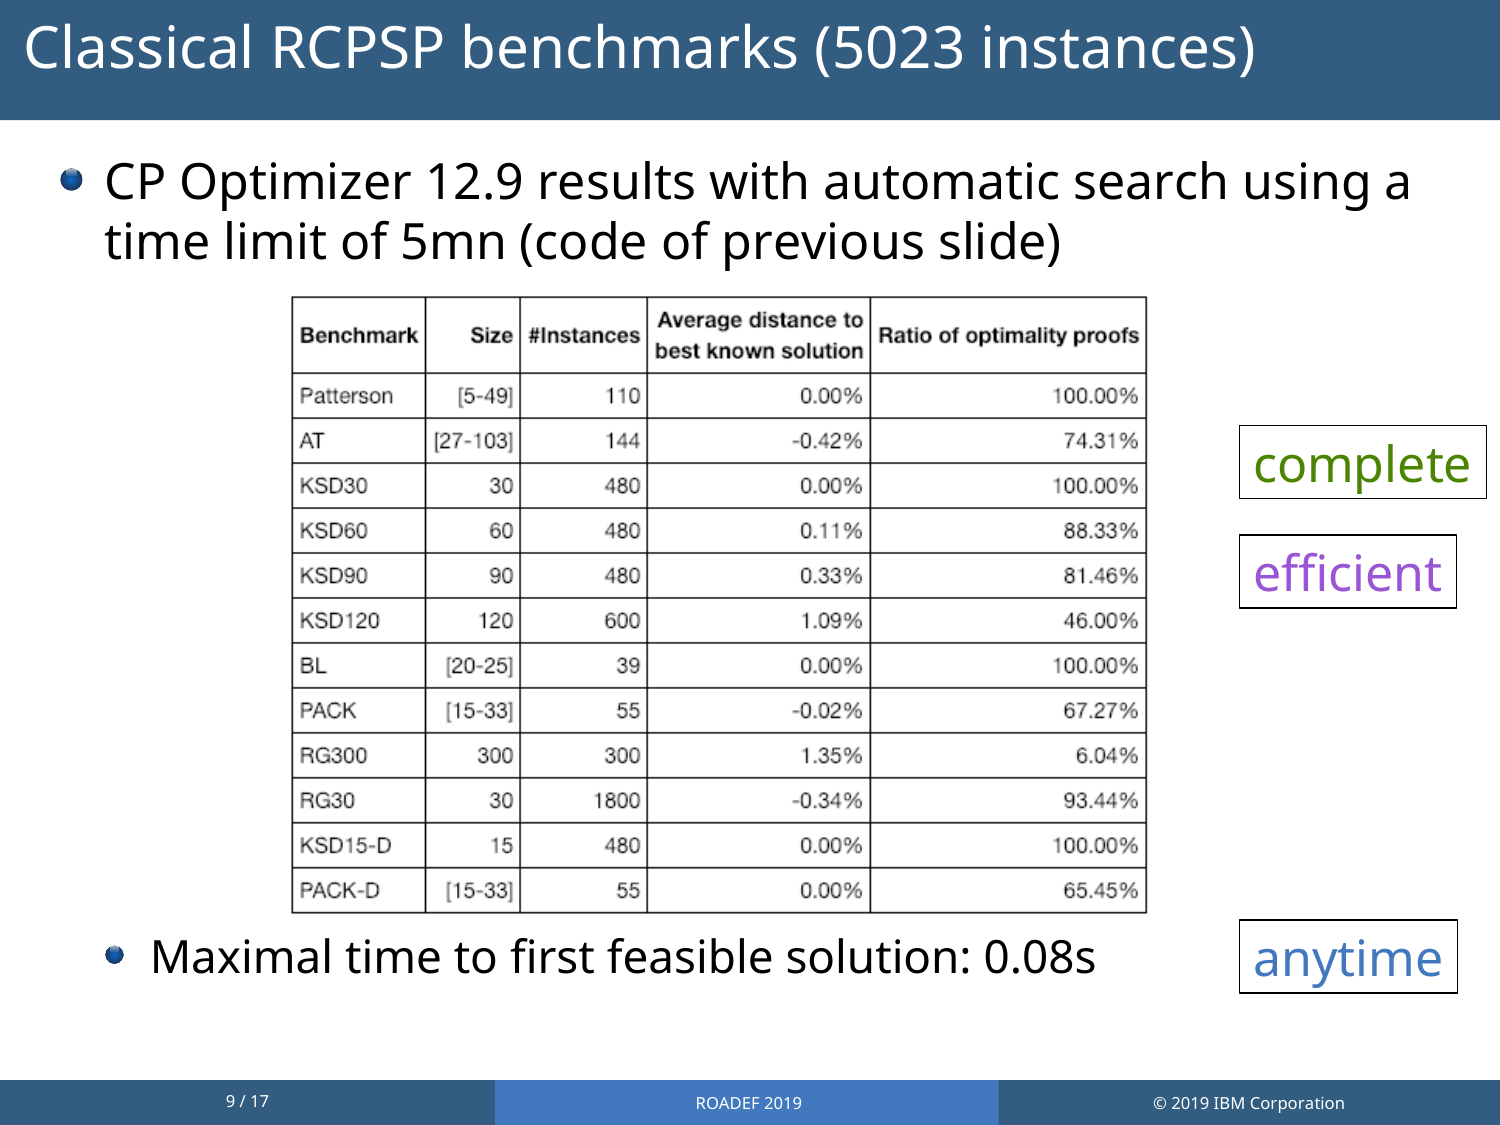

# Classical RCPSP benchmarks (5023 instances)
CP Optimizer 12.9 results with automatic search using a time limit of 5mn (code of previous slide)
Maximal time to first feasible solution: 0.08s
complete
efficient
anytime